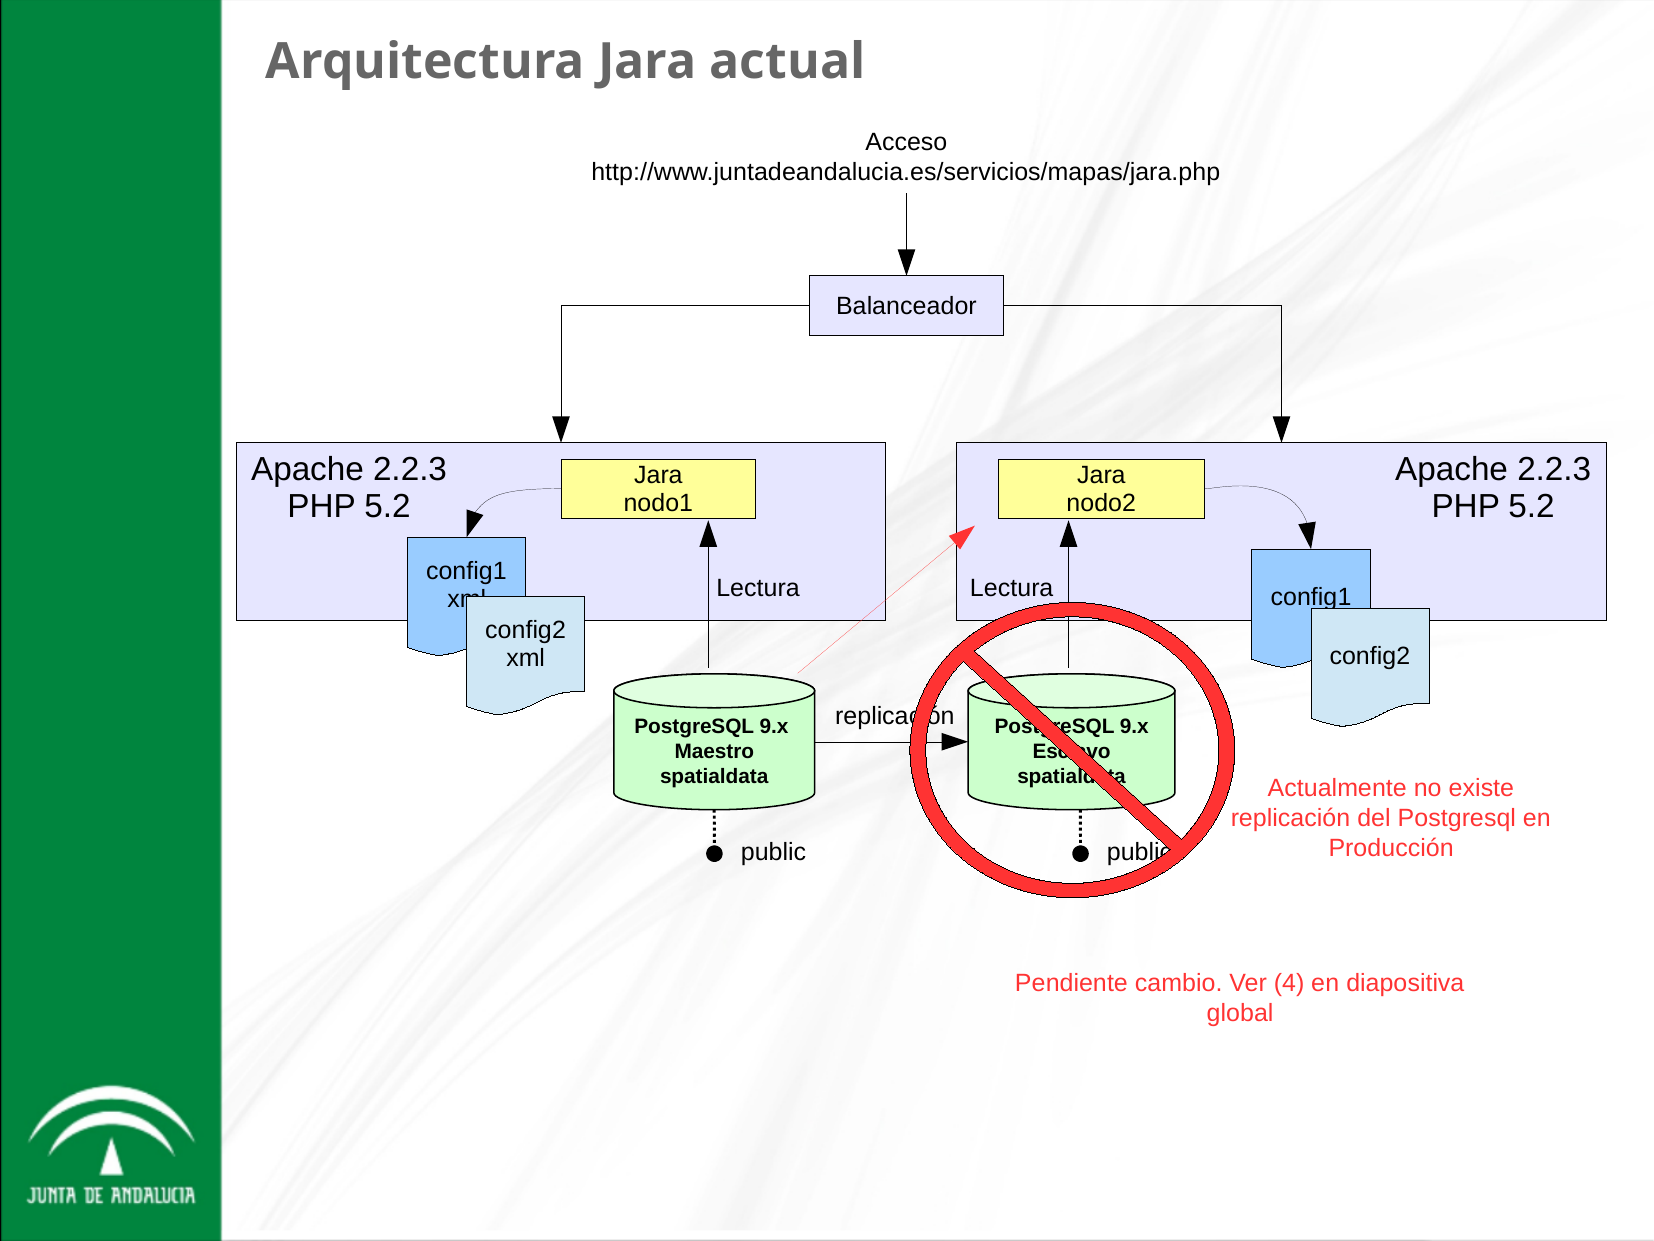

# Arquitectura Jara actual
Acceso
http://www.juntadeandalucia.es/servicios/mapas/jara.php
Balanceador
Apache 2.2.3
PHP 5.2
Apache 2.2.3
PHP 5.2
Jara
nodo1
Jara
nodo2
config1
xml
config1
Lectura
Lectura
config2
xml
config2
PostgreSQL 9.x
Maestro
spatialdata
PostgreSQL 9.x
Esclavo
spatialdata
replicación
Actualmente no existe replicación del Postgresql en Producción
public
public
Pendiente cambio. Ver (4) en diapositiva global